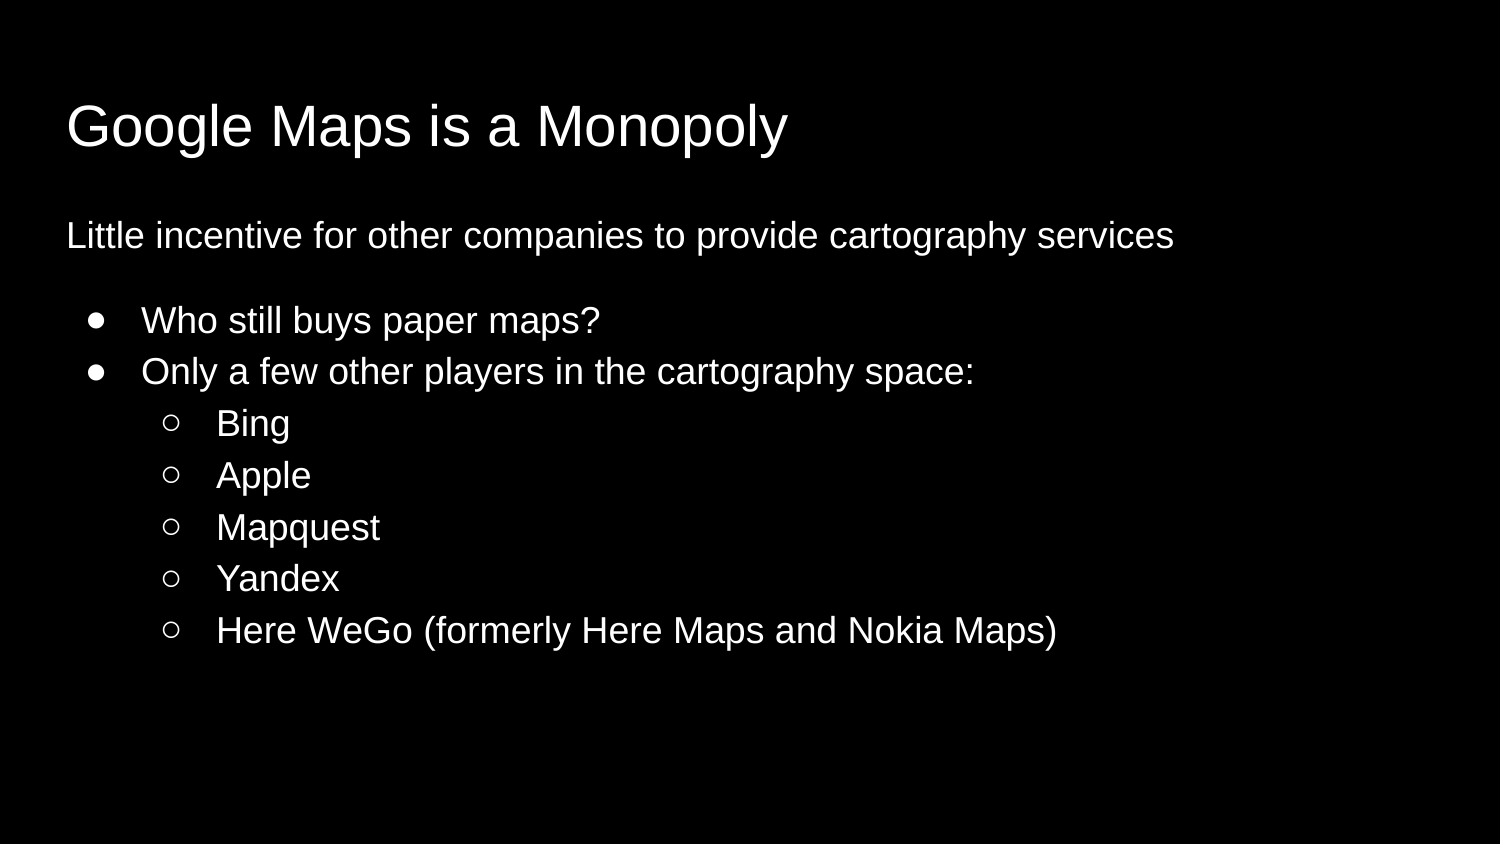

# Google Maps is a Monopoly
Little incentive for other companies to provide cartography services
Who still buys paper maps?
Only a few other players in the cartography space:
Bing
Apple
Mapquest
Yandex
Here WeGo (formerly Here Maps and Nokia Maps)